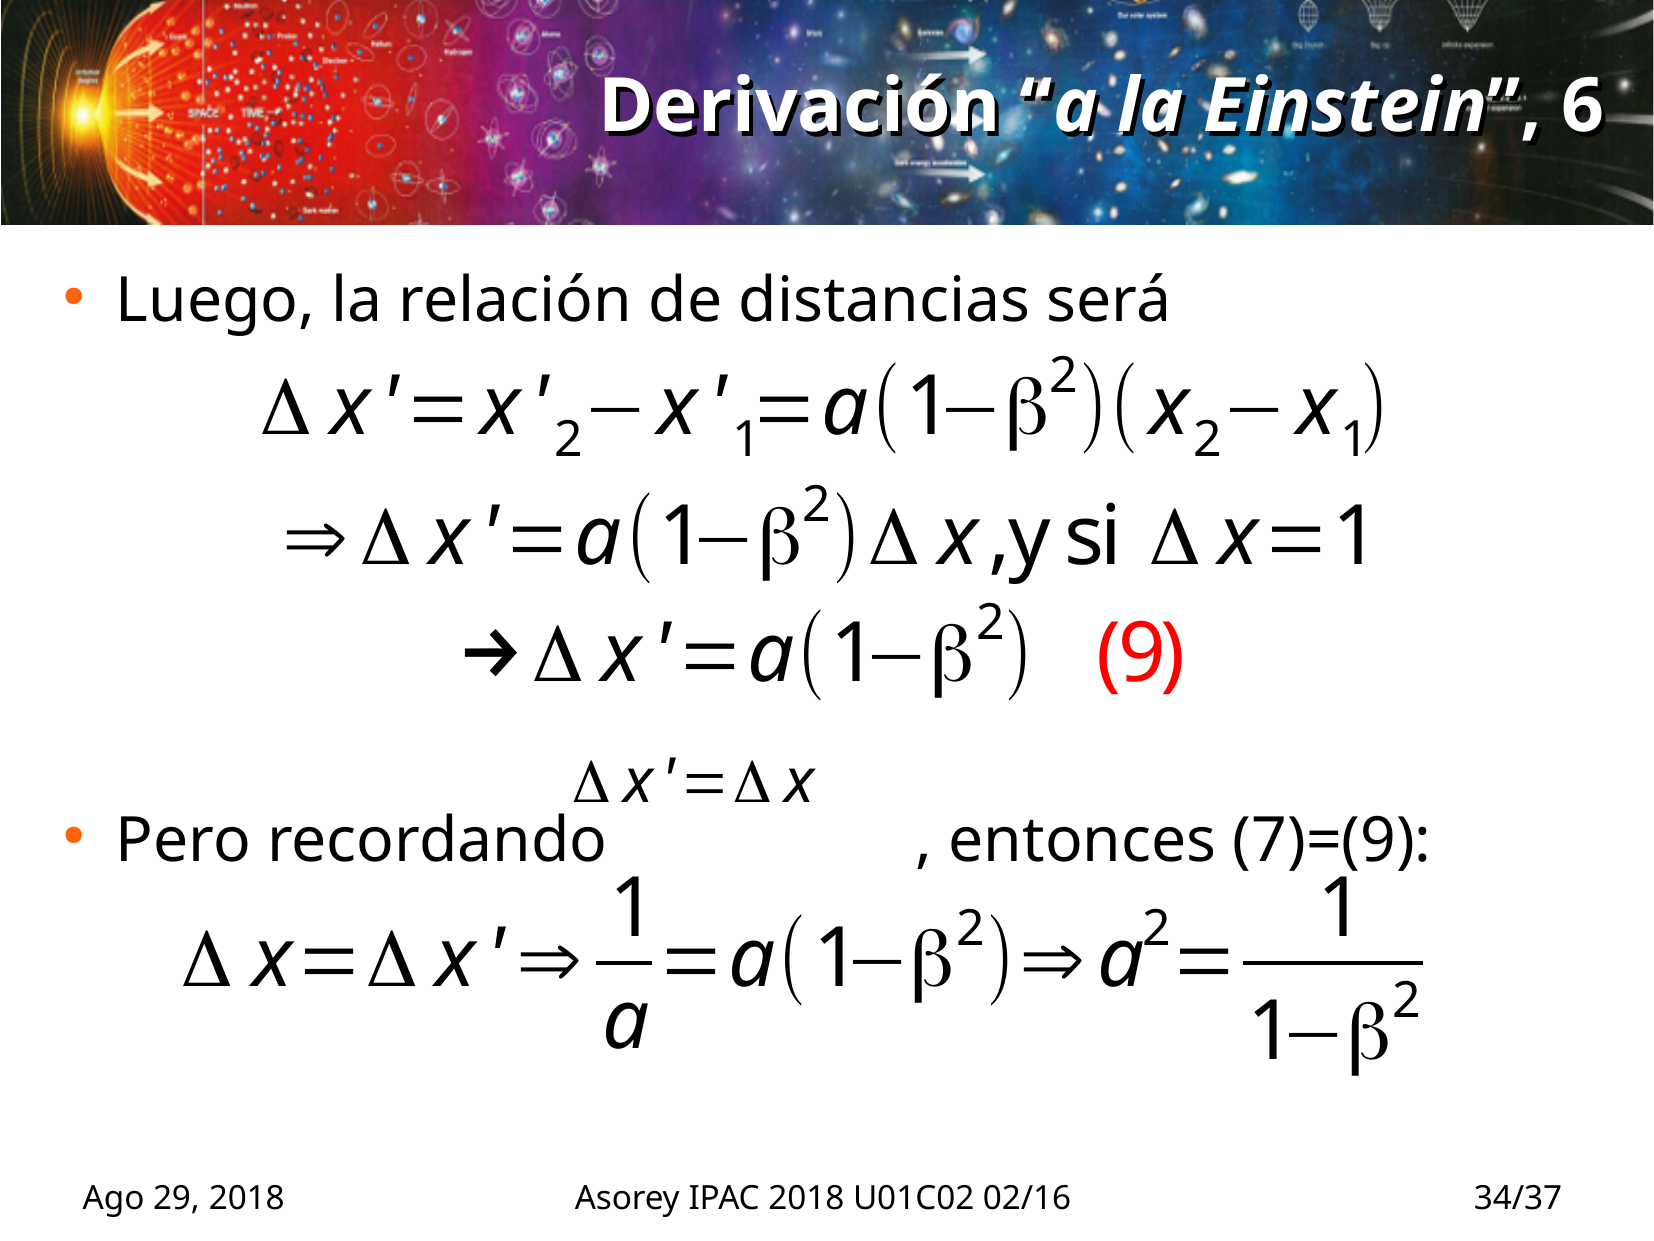

# Derivación “a la Einstein”, 6
Luego, la relación de distancias será
Pero recordando , entonces (7)=(9):
Ago 29, 2018
Asorey IPAC 2018 U01C02 02/16
34